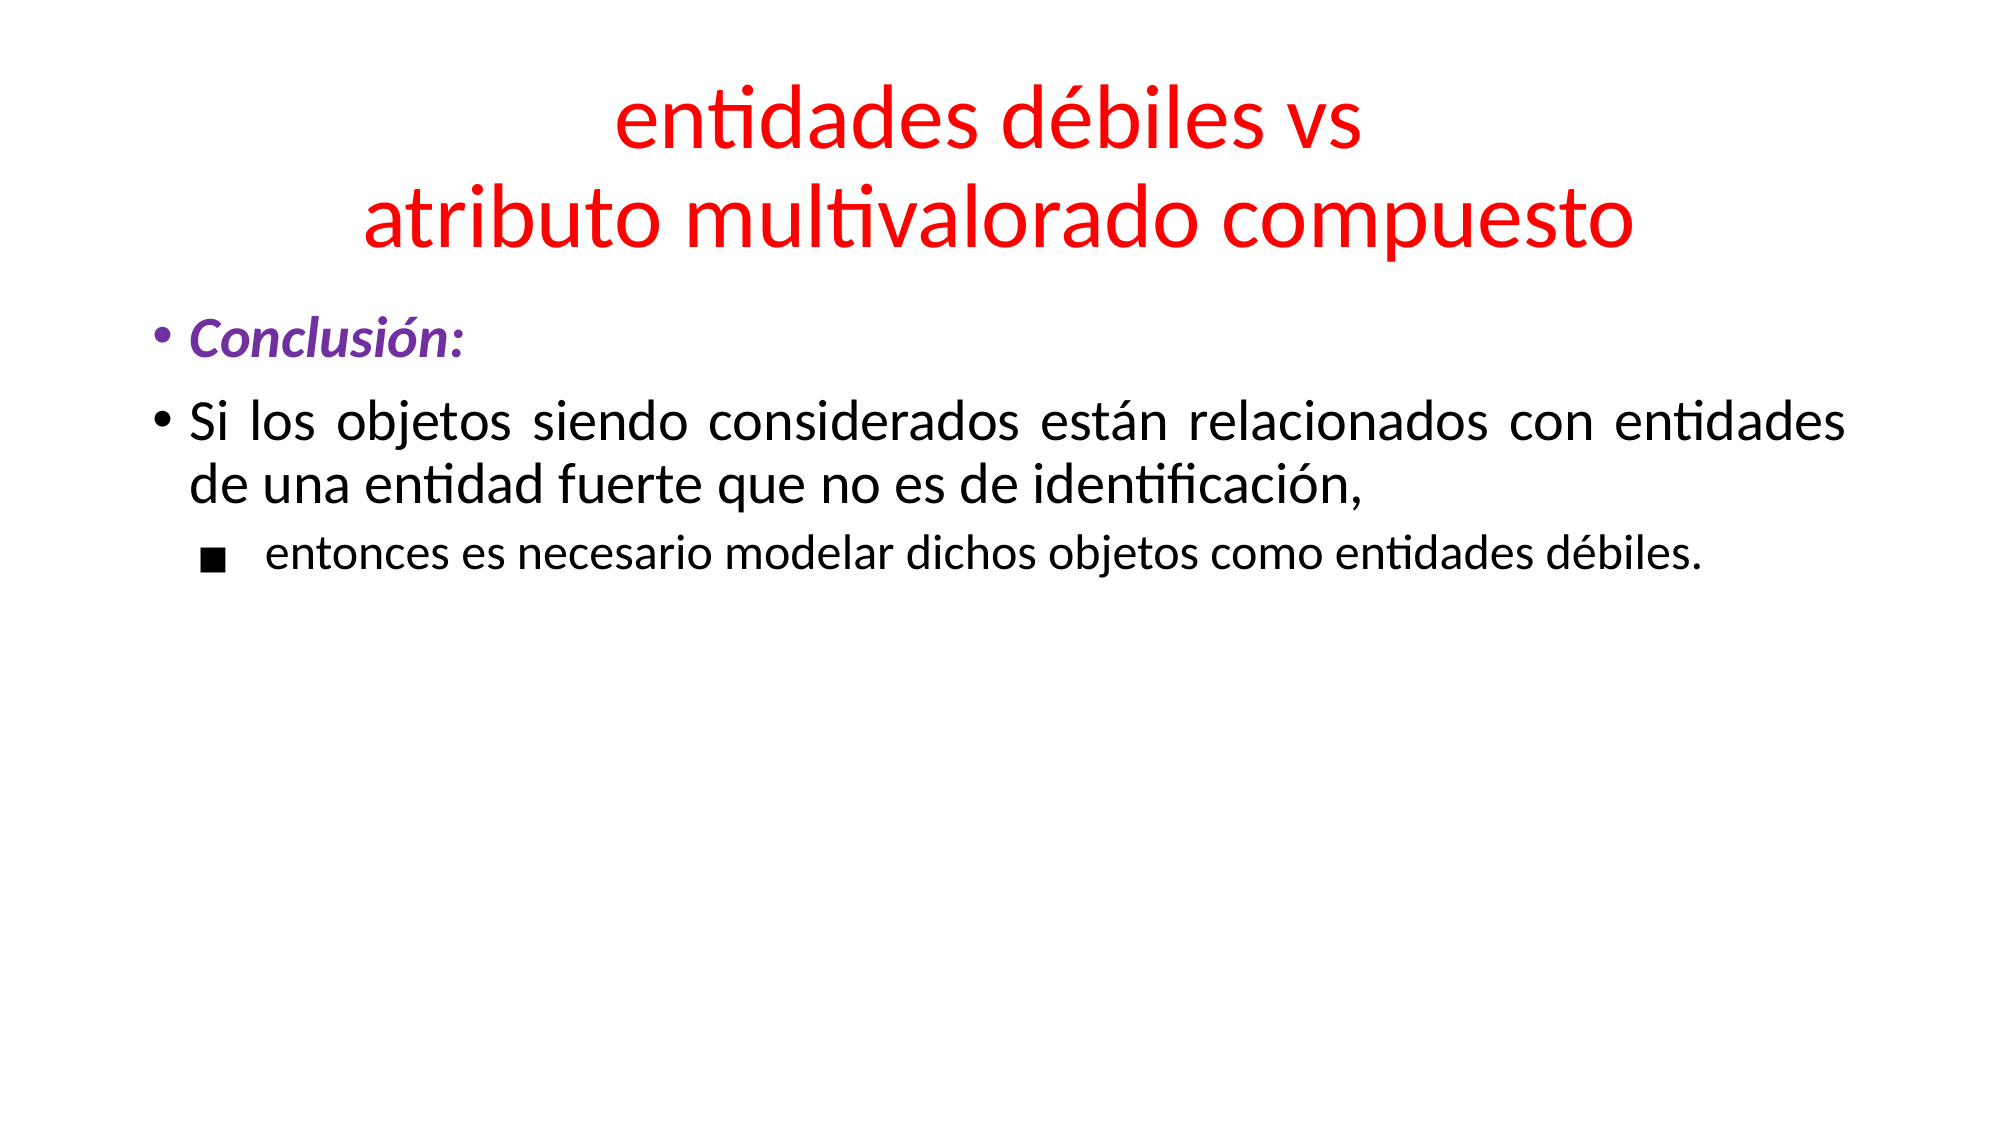

# entidades débiles vs atributo multivalorado compuesto
Conclusión:
Si los objetos siendo considerados están relacionados con entidades de una entidad fuerte que no es de identificación,
entonces es necesario modelar dichos objetos como entidades débiles.